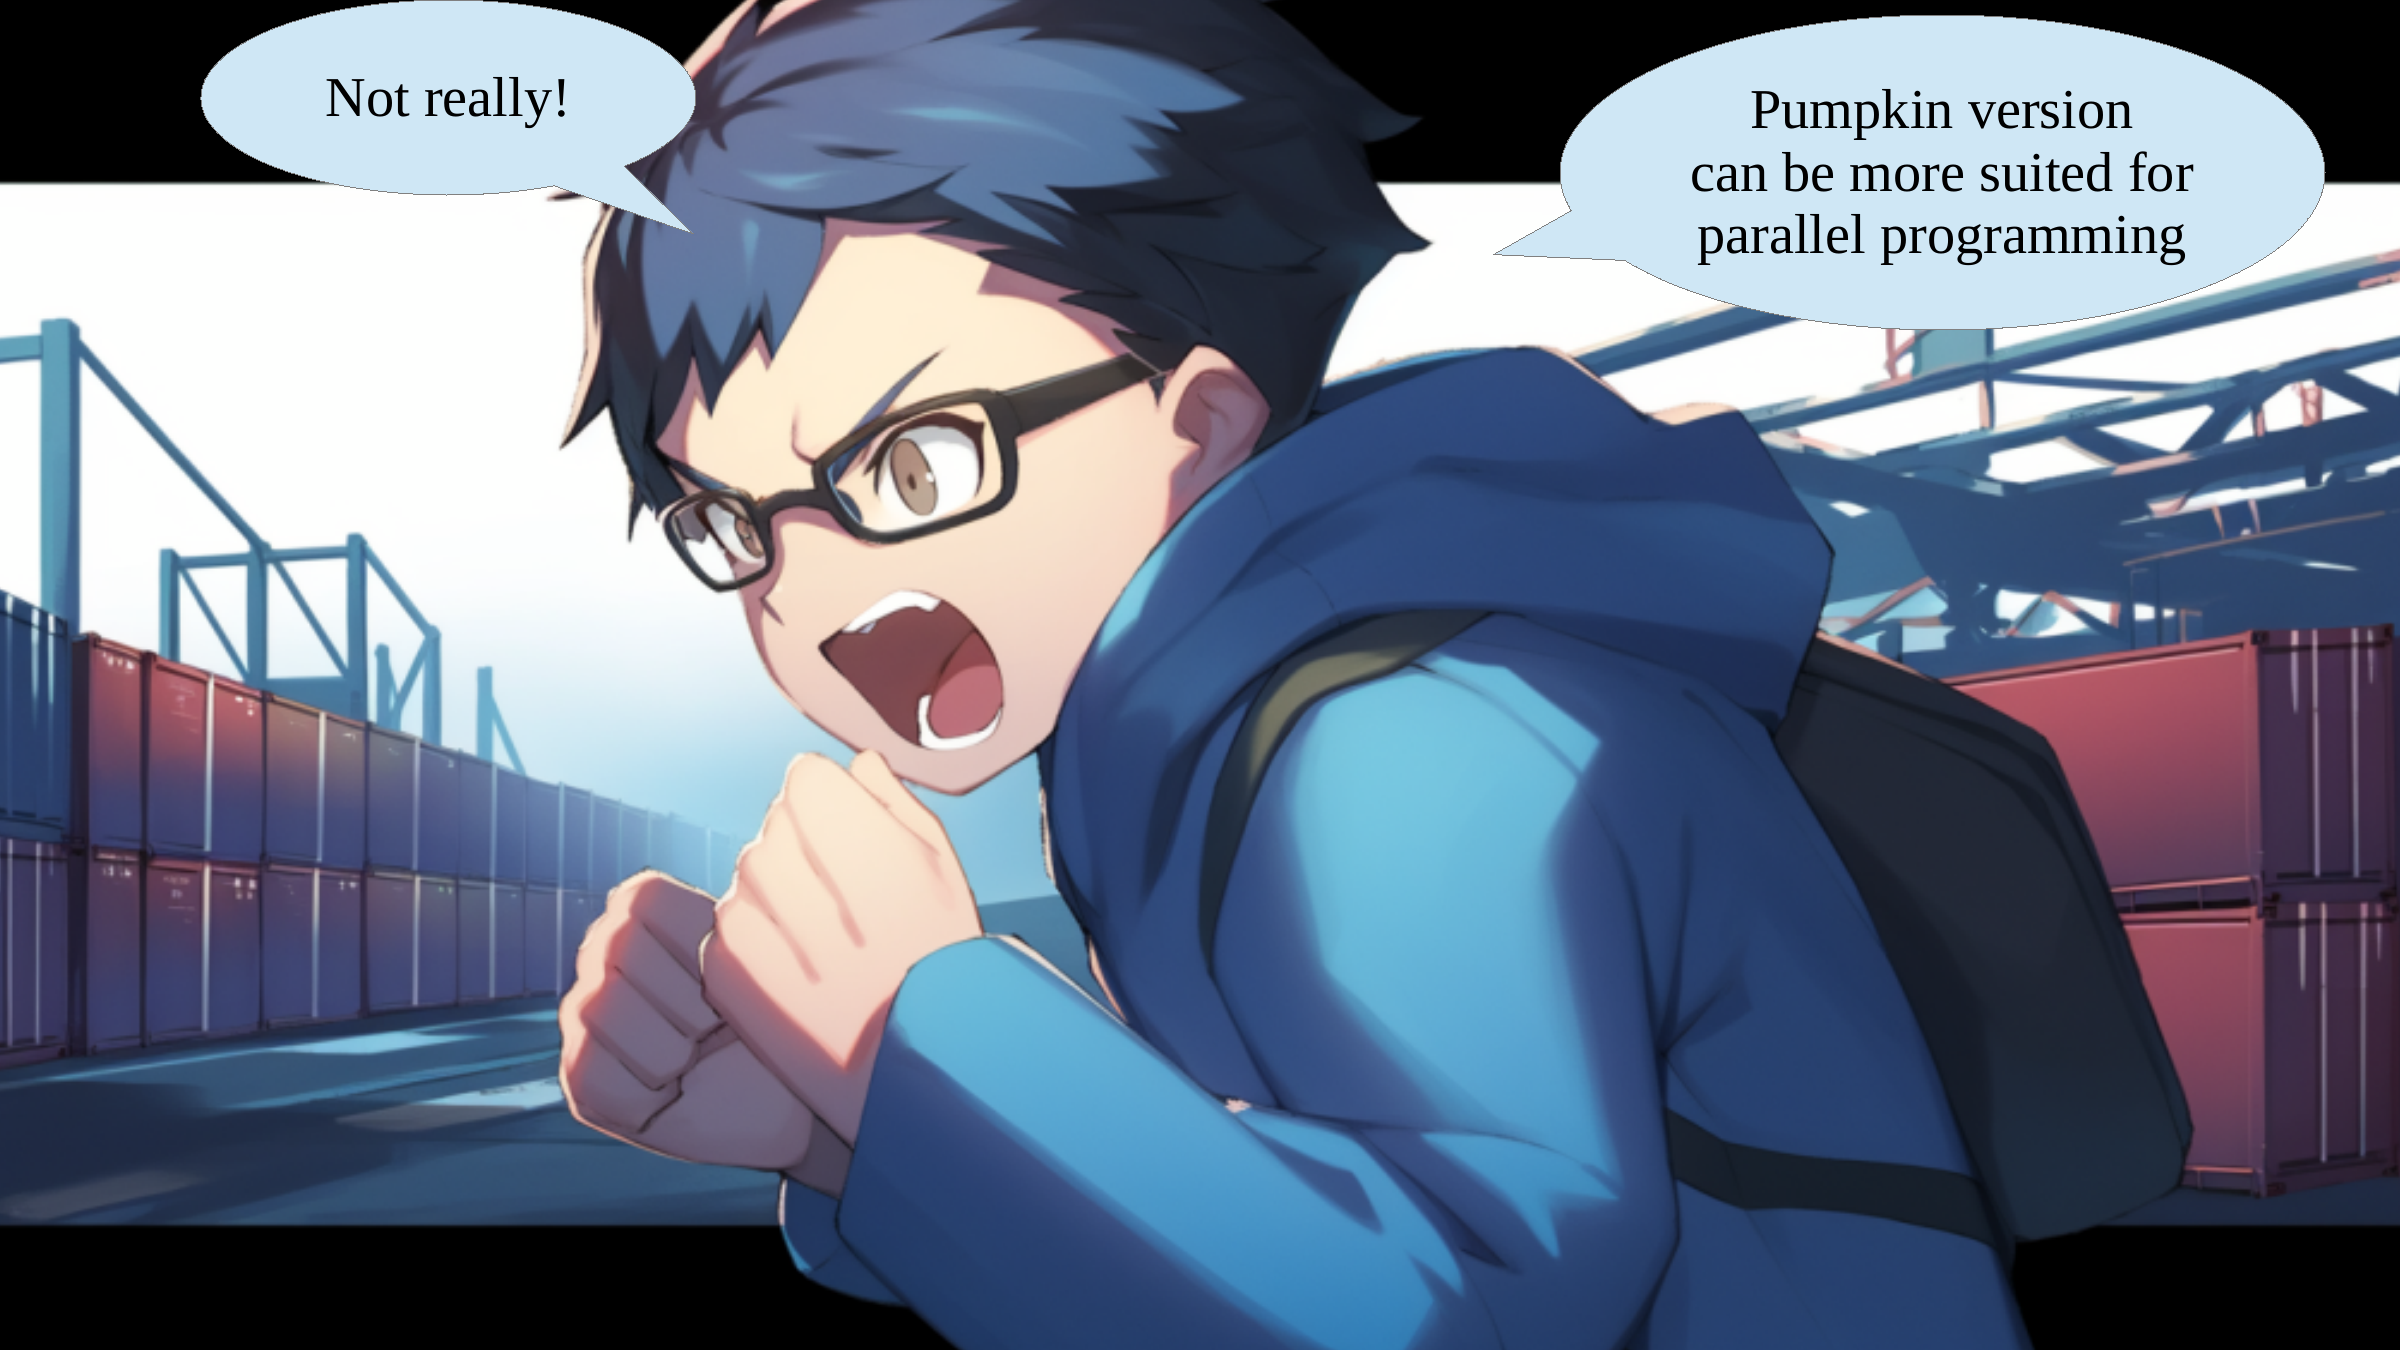

Not really!
Pumpkin version
can be more suited for
parallel programming